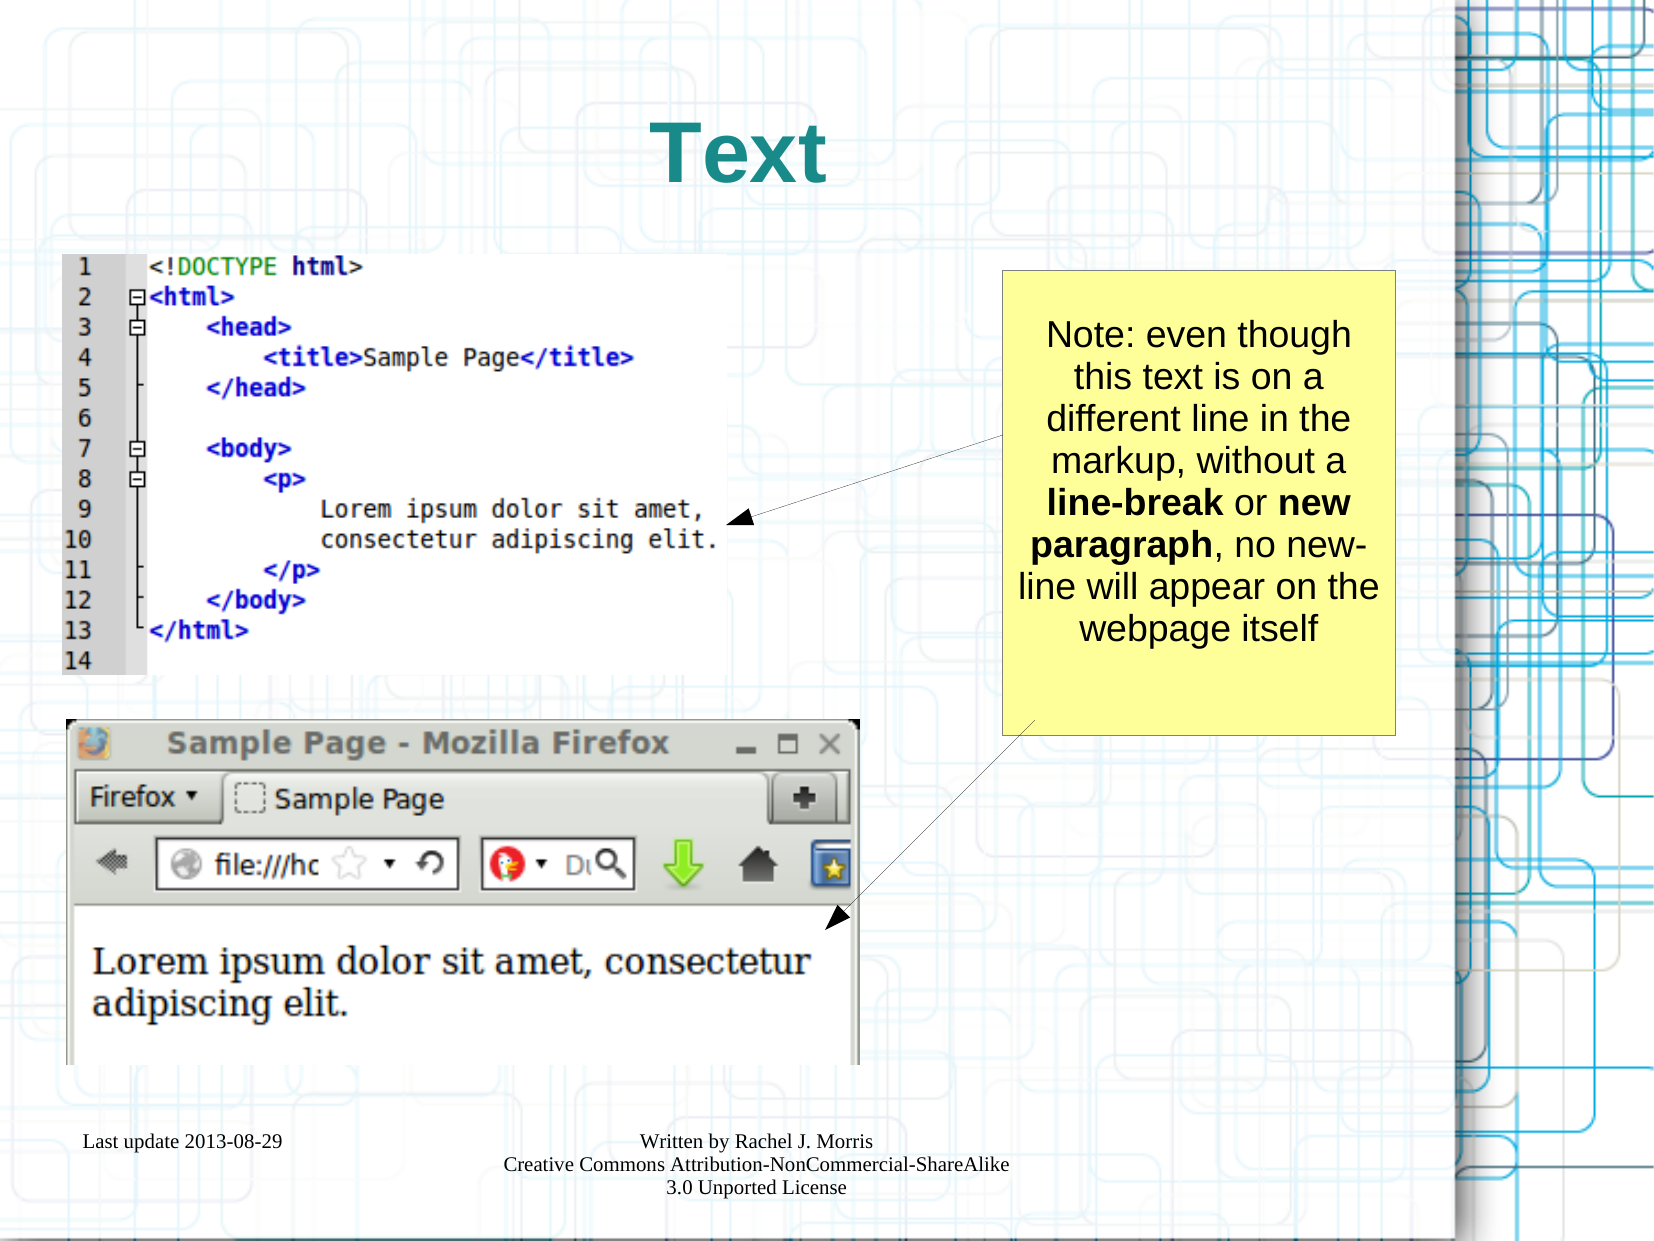

# Text
Note: even though this text is on a different line in the markup, without a line-break or new paragraph, no new-line will appear on the webpage itself